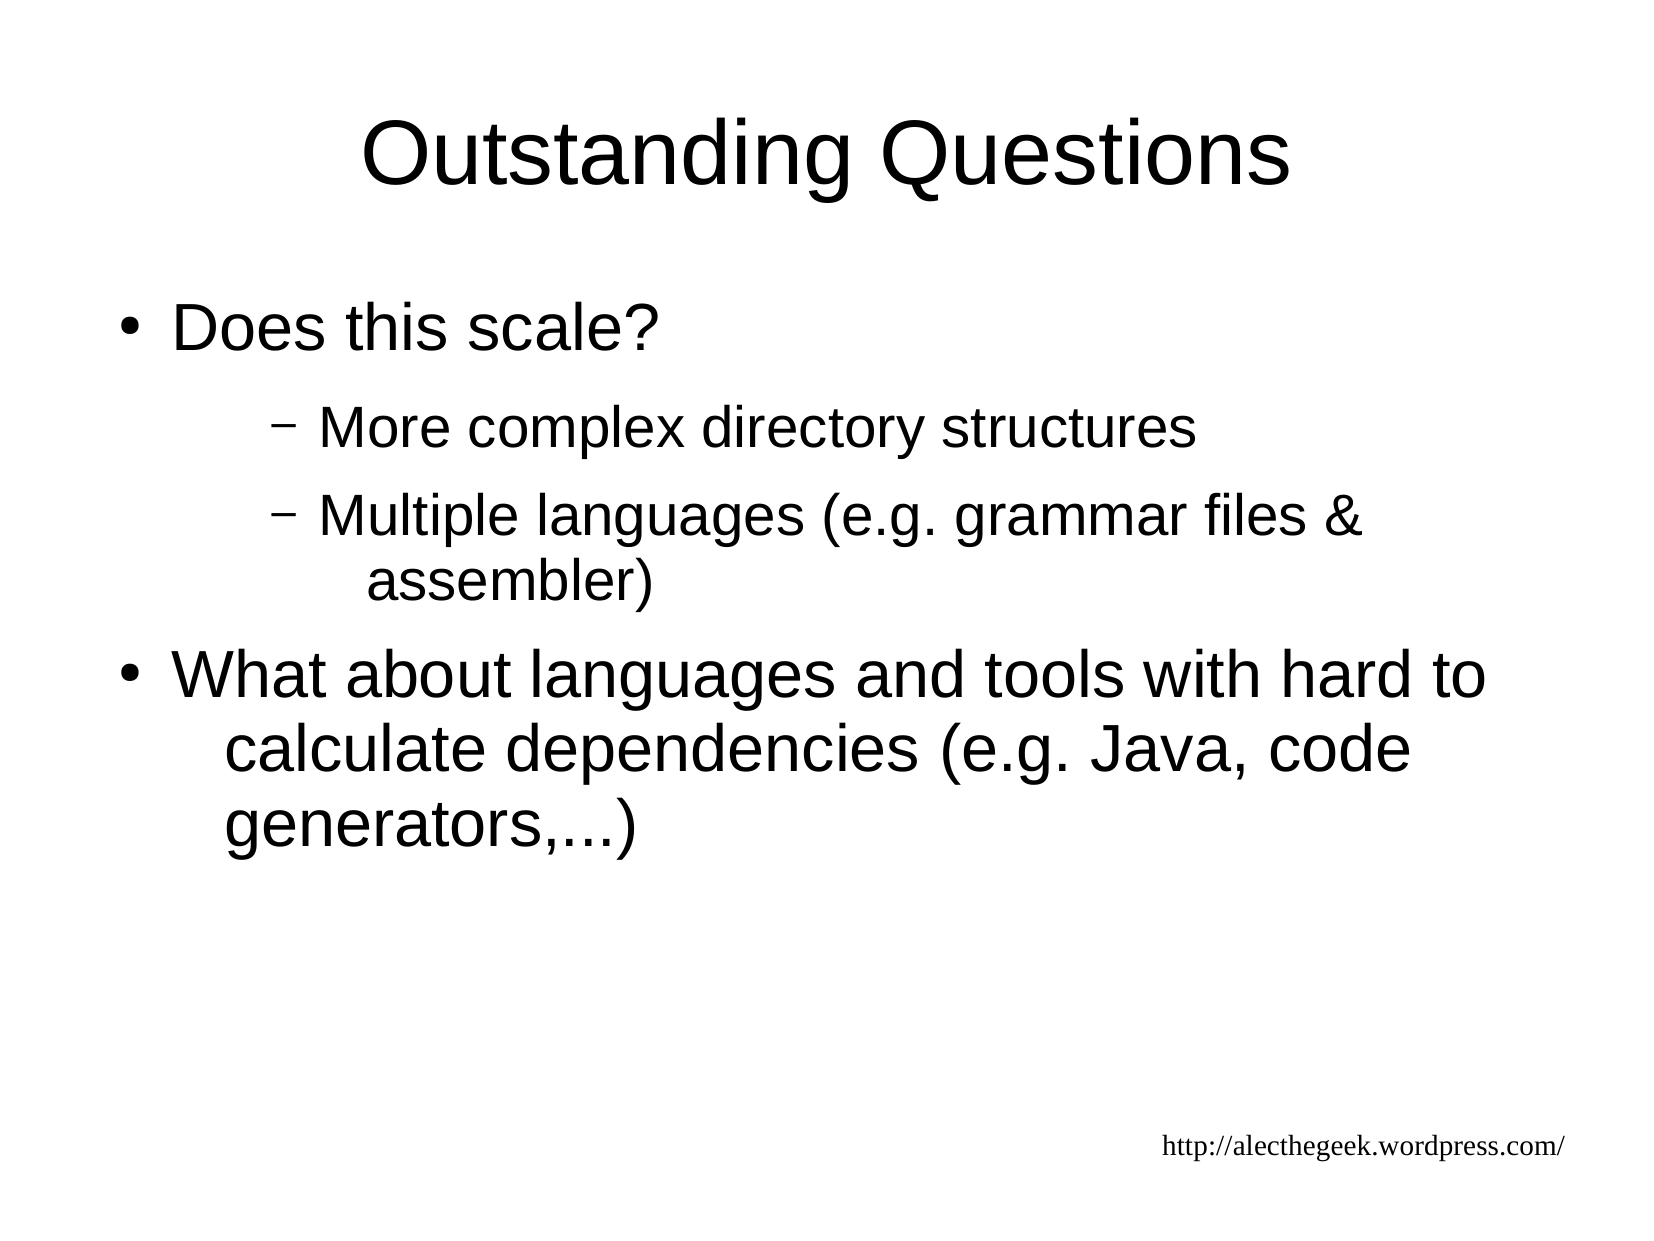

# Outstanding Questions
Does this scale?
More complex directory structures
Multiple languages (e.g. grammar files & assembler)
What about languages and tools with hard to calculate dependencies (e.g. Java, code generators,...)
http://alecthegeek.wordpress.com/